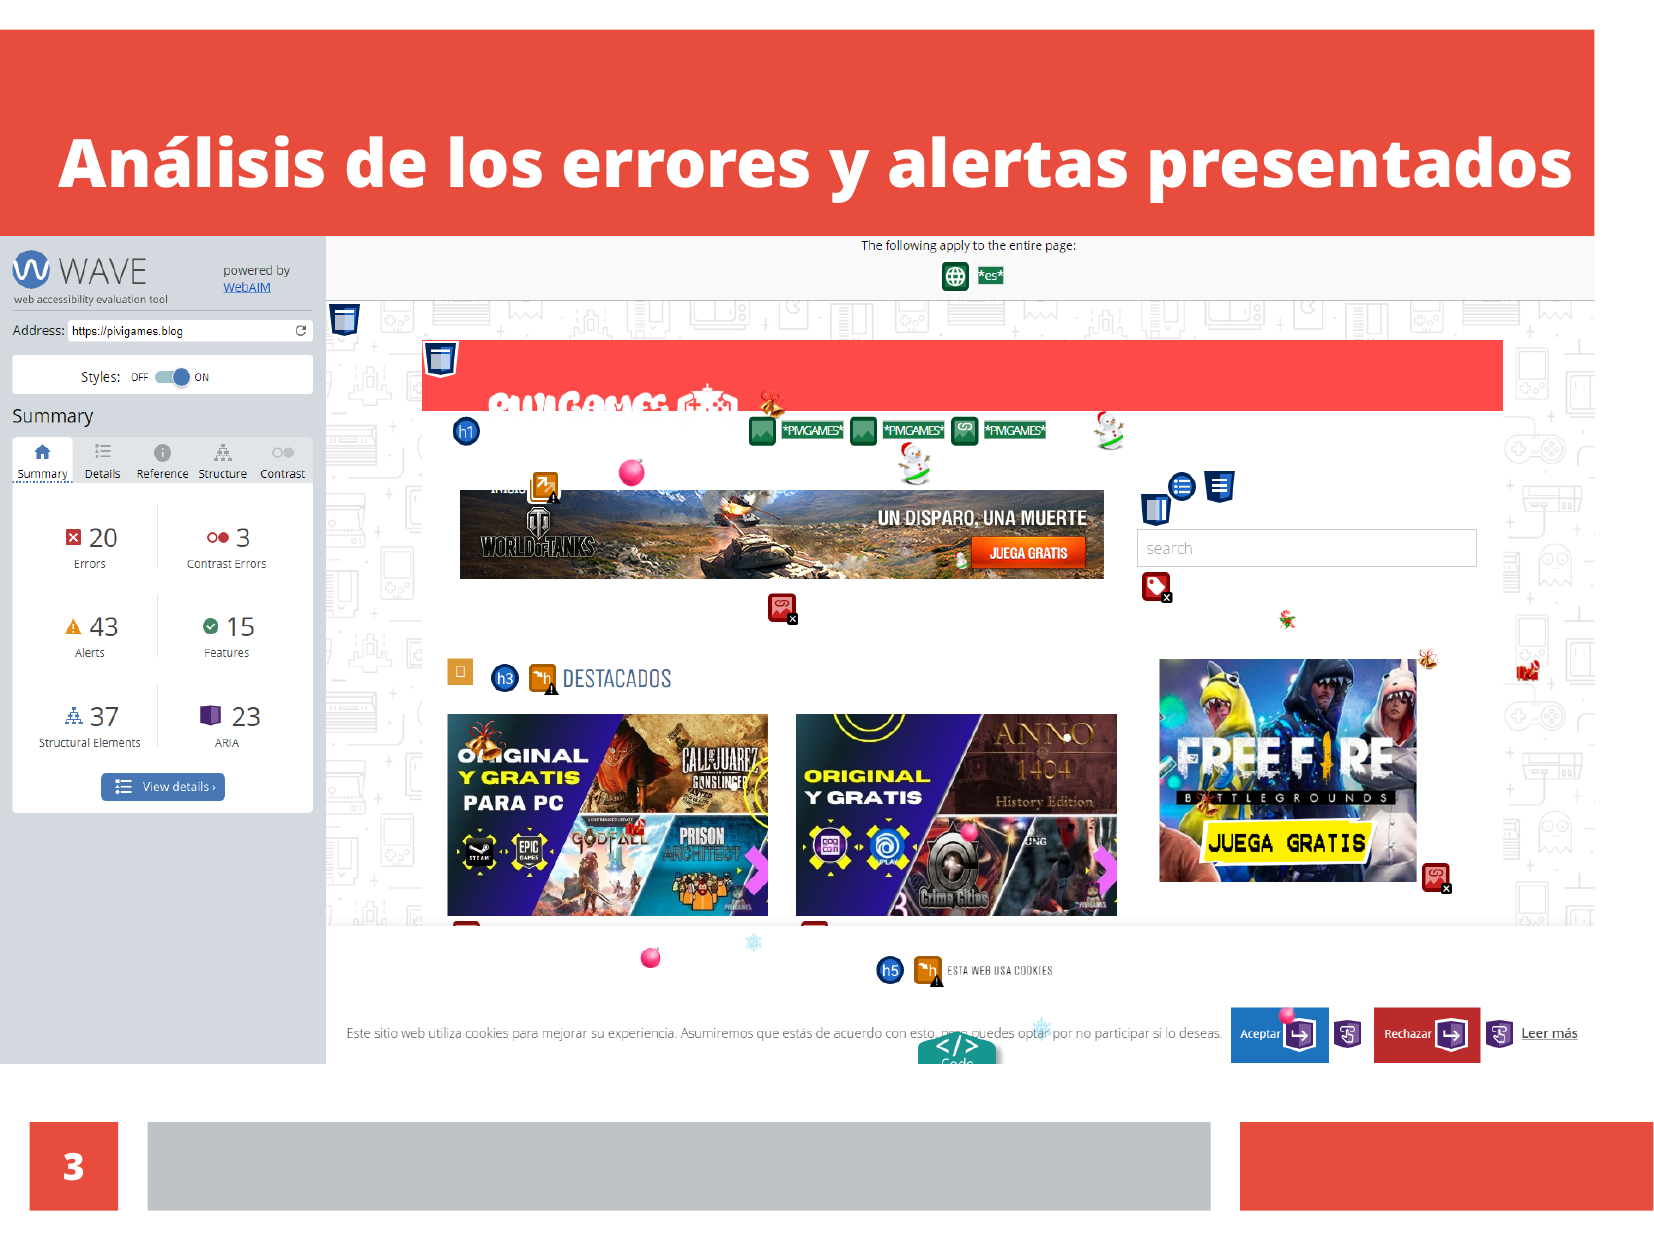

# Análisis de los errores y alertas presentados
3